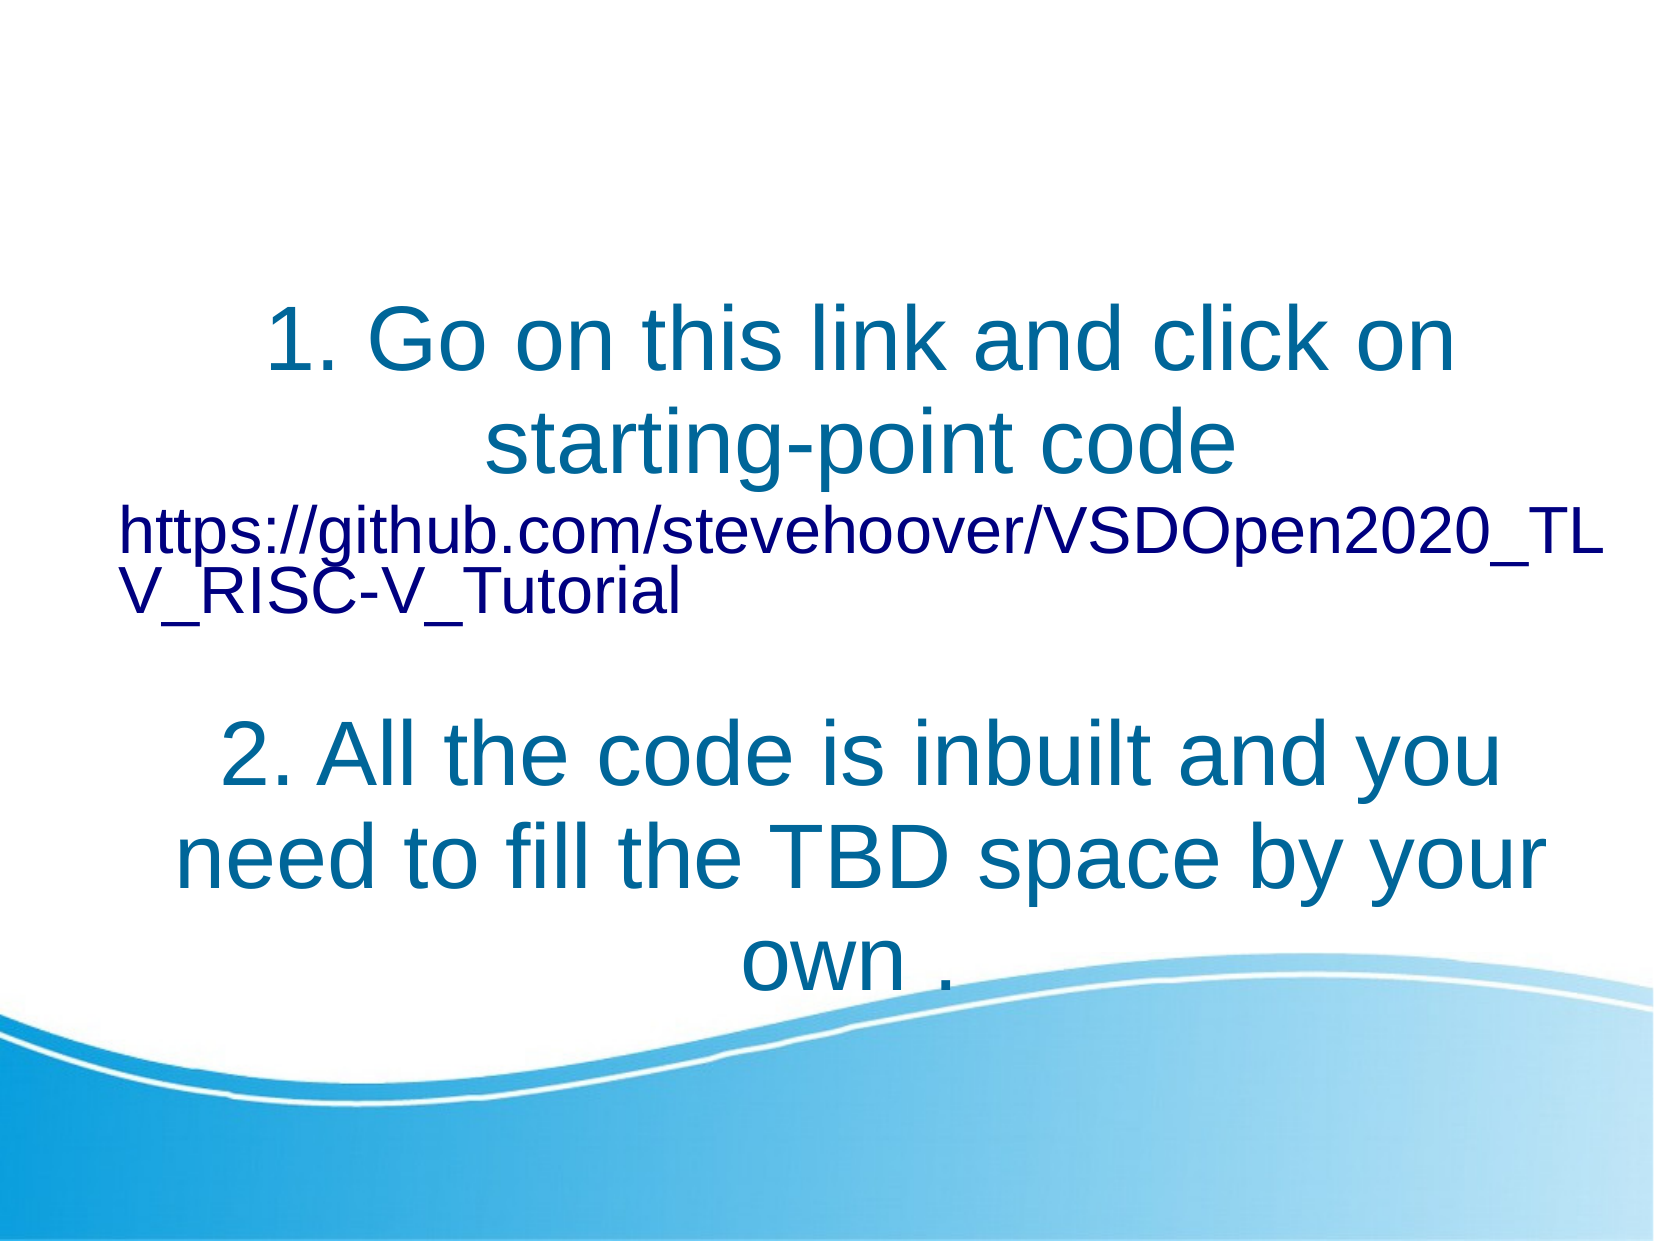

# 1. Go on this link and click on starting-point code https://github.com/stevehoover/VSDOpen2020_TLV_RISC-V_Tutorial 2. All the code is inbuilt and you need to fill the TBD space by your own .